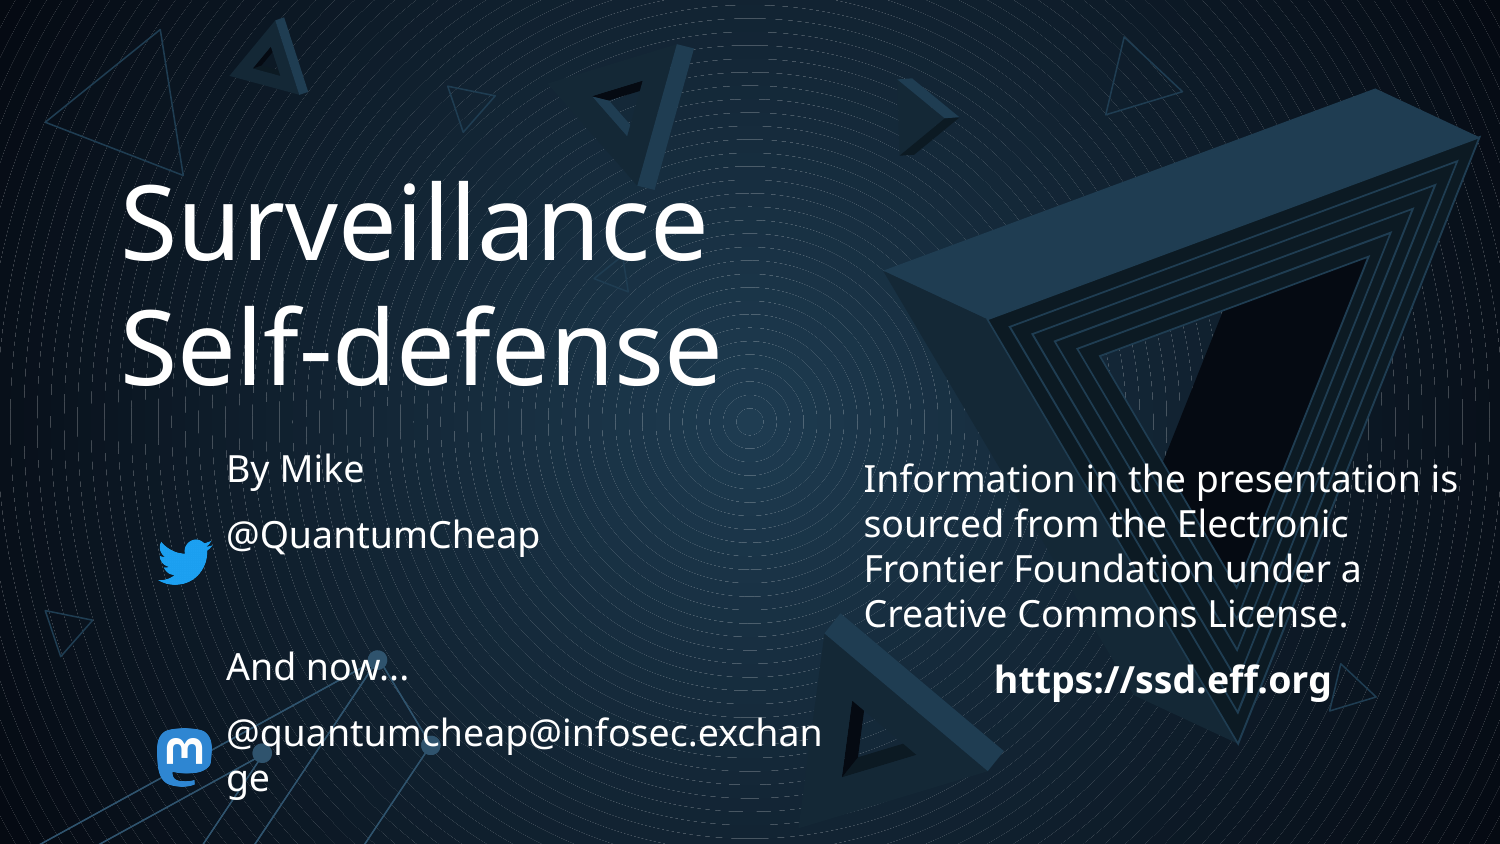

# Surveillance Self-defense
Information in the presentation is sourced from the Electronic Frontier Foundation under a Creative Commons License.
https://ssd.eff.org
By Mike
@QuantumCheap
And now...
@quantumcheap@infosec.exchange